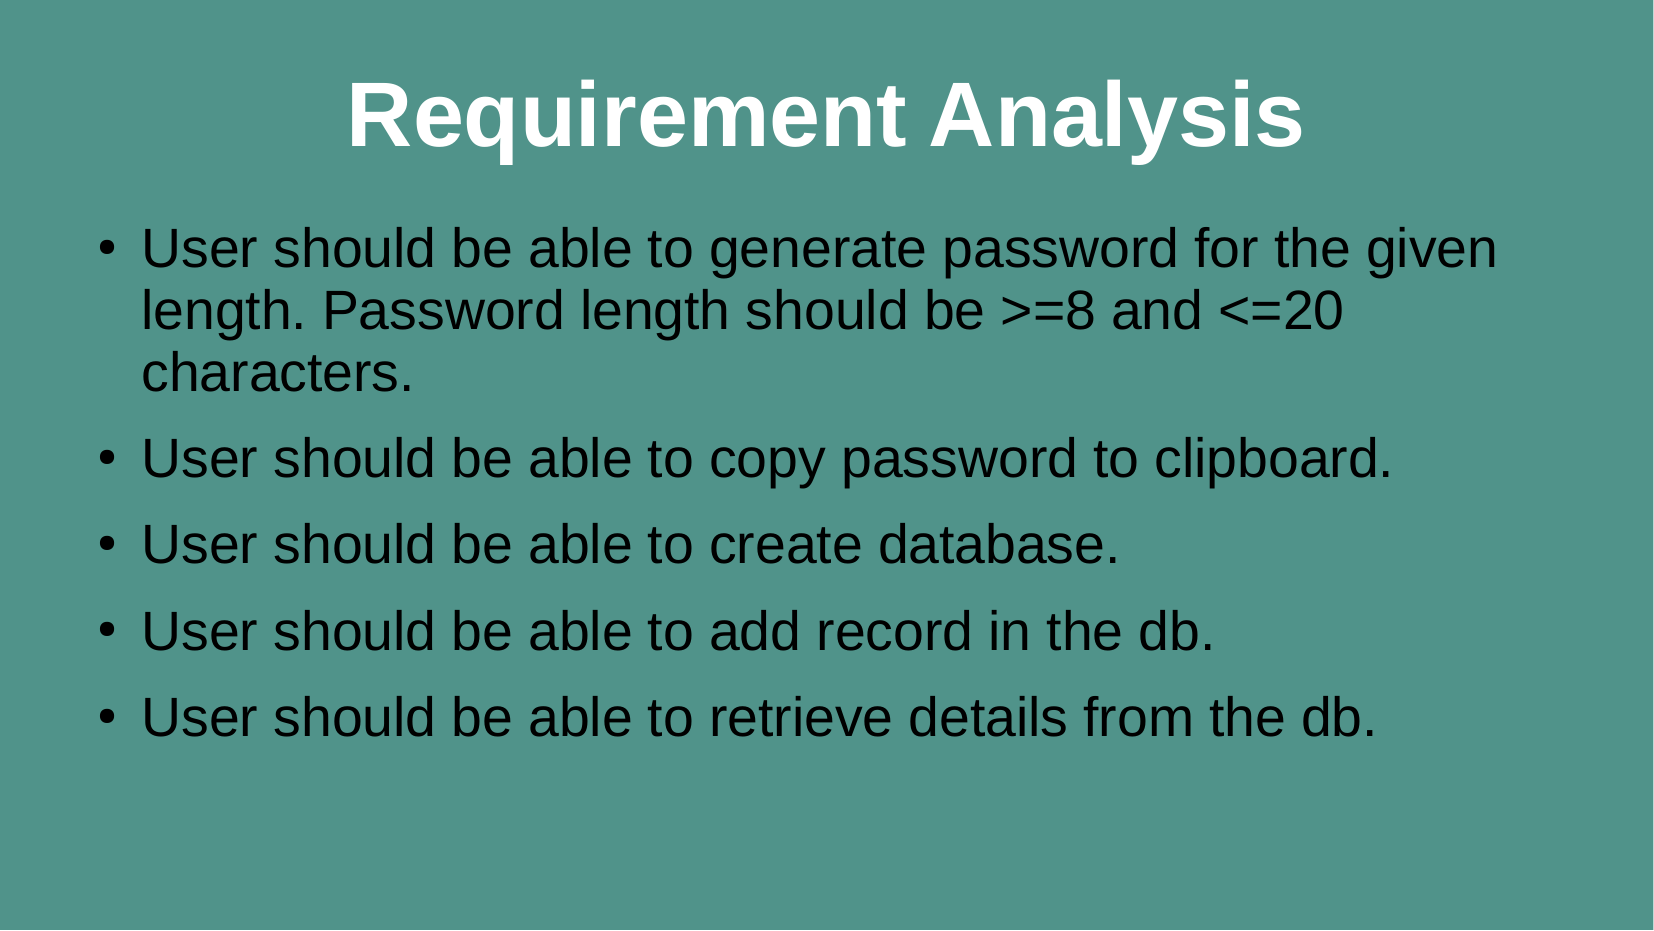

# Requirement Analysis
User should be able to generate password for the given length. Password length should be >=8 and <=20 characters.
User should be able to copy password to clipboard.
User should be able to create database.
User should be able to add record in the db.
User should be able to retrieve details from the db.